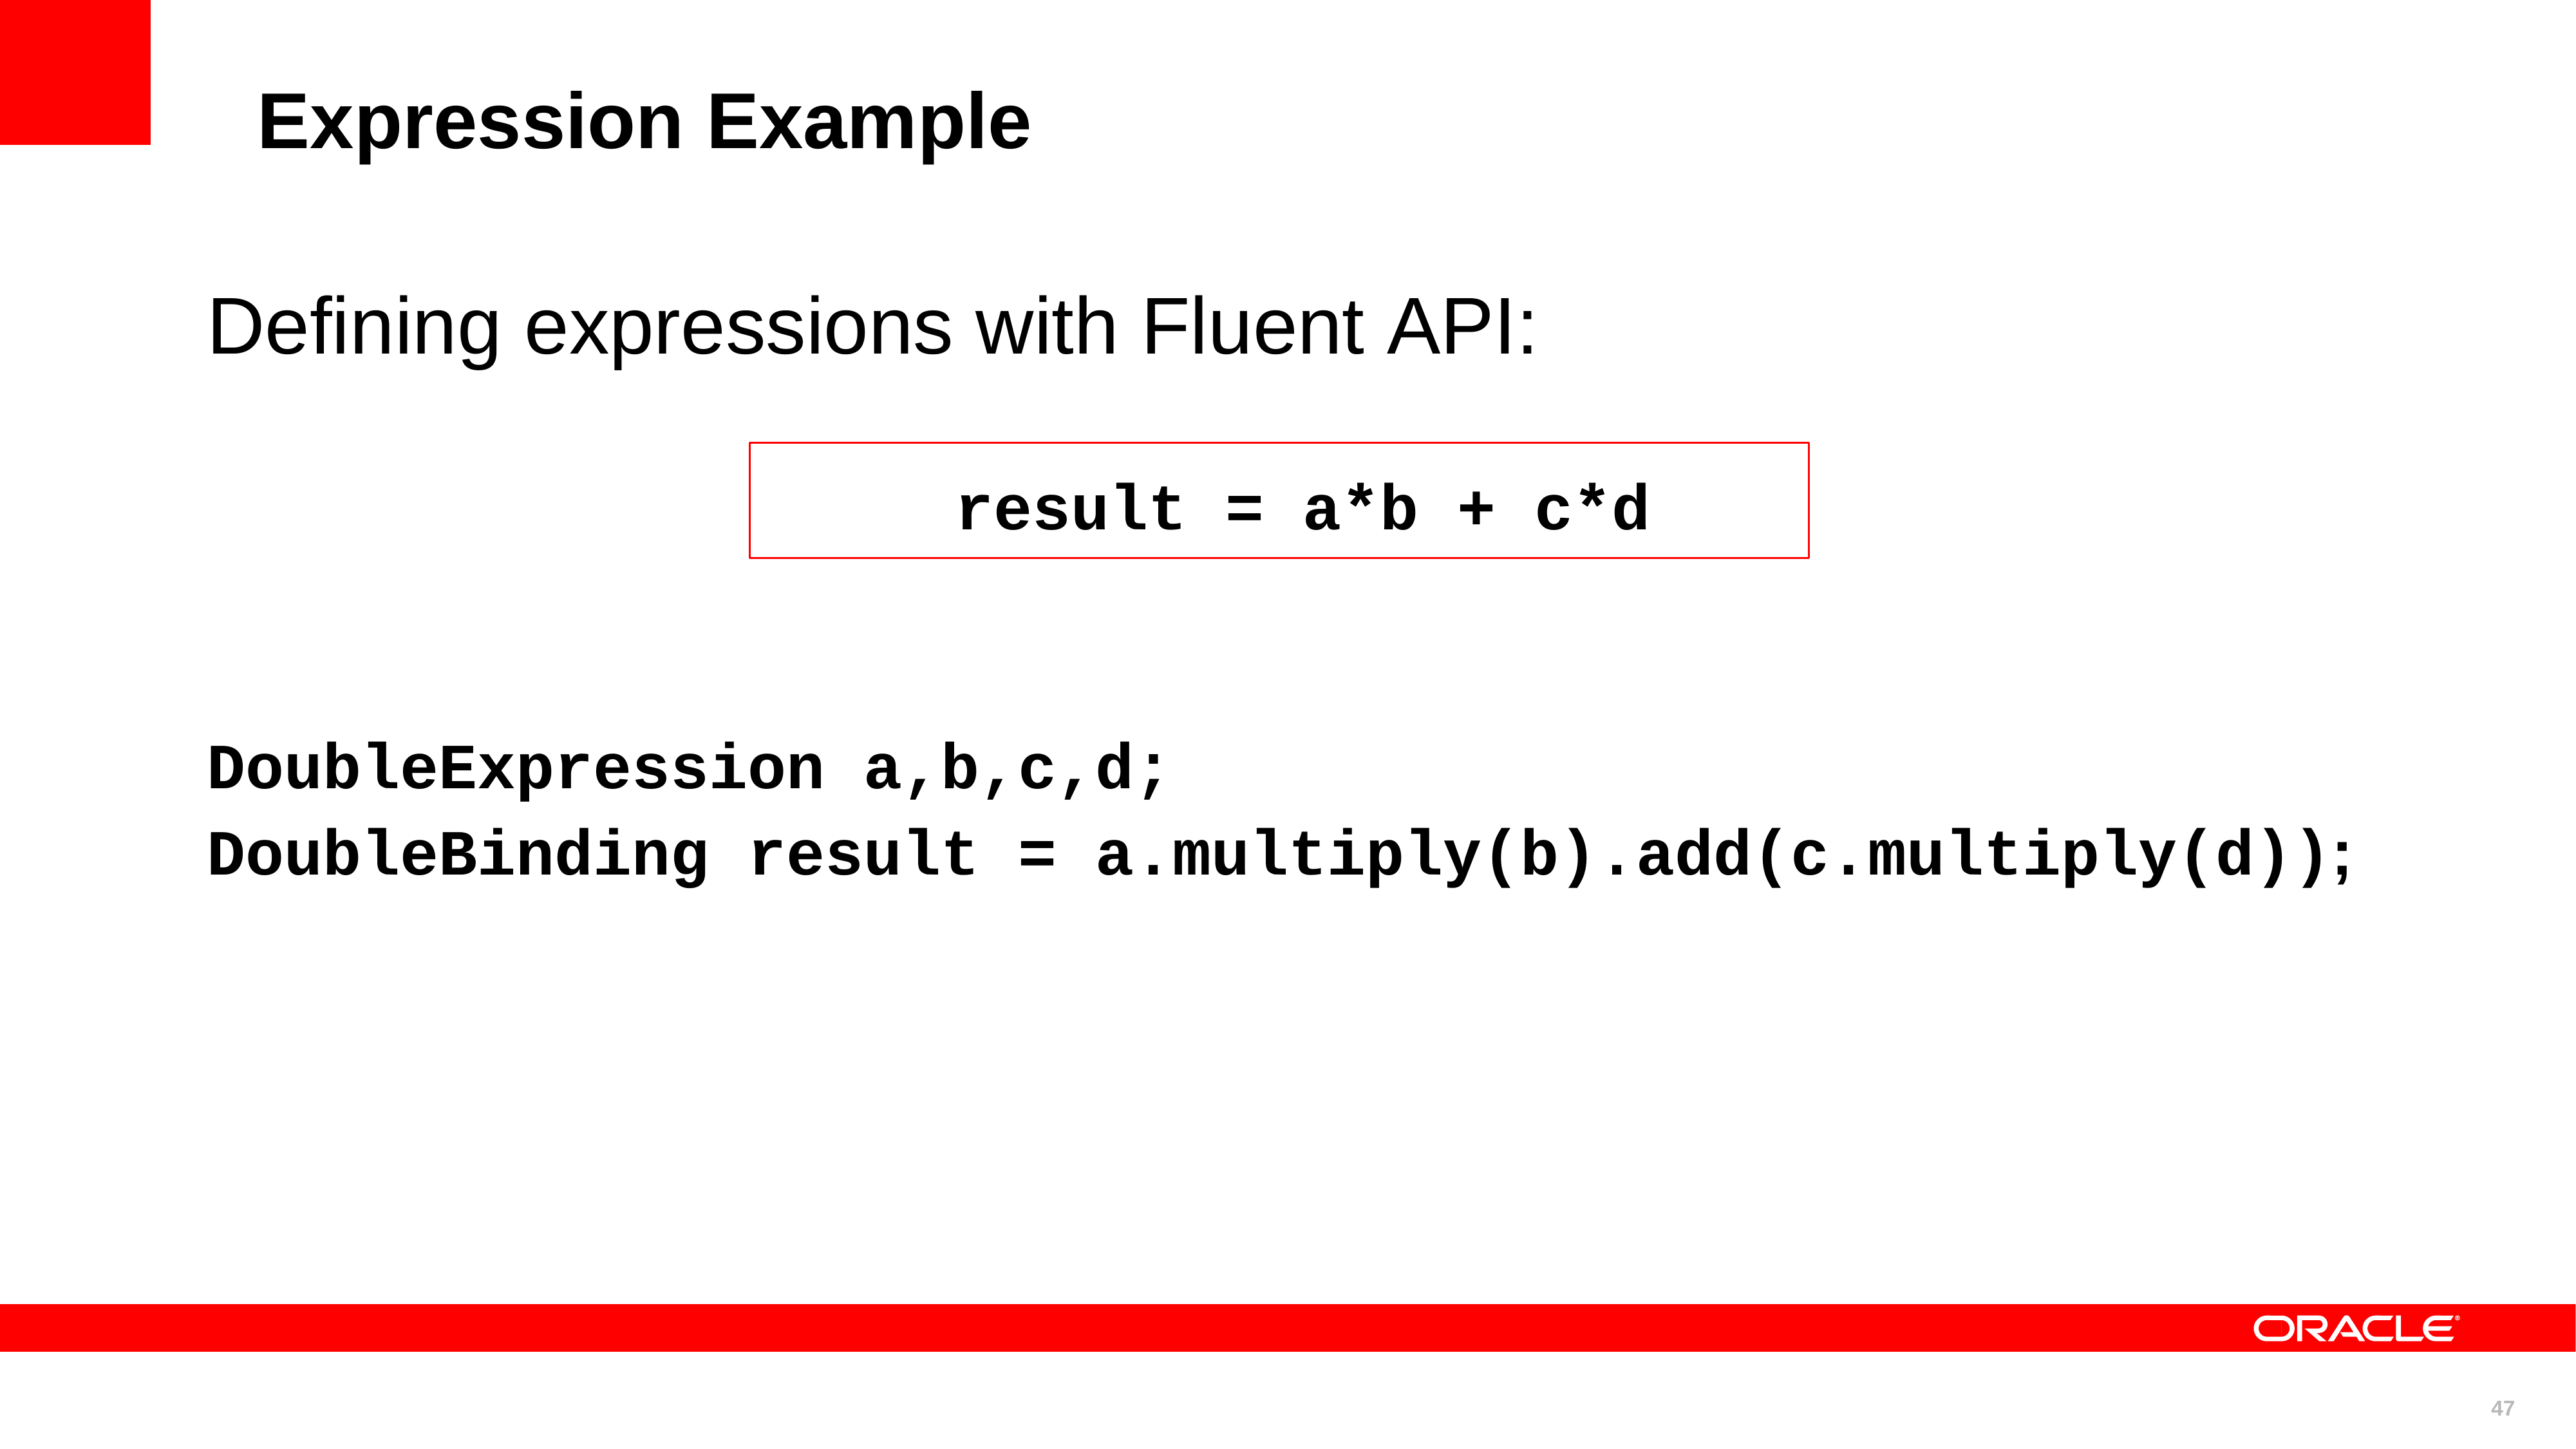

# Expression Example
Defining expressions with Fluent API:
result = a*b + c*d
DoubleExpression a,b,c,d;
DoubleBinding result = a.multiply(b).add(c.multiply(d));